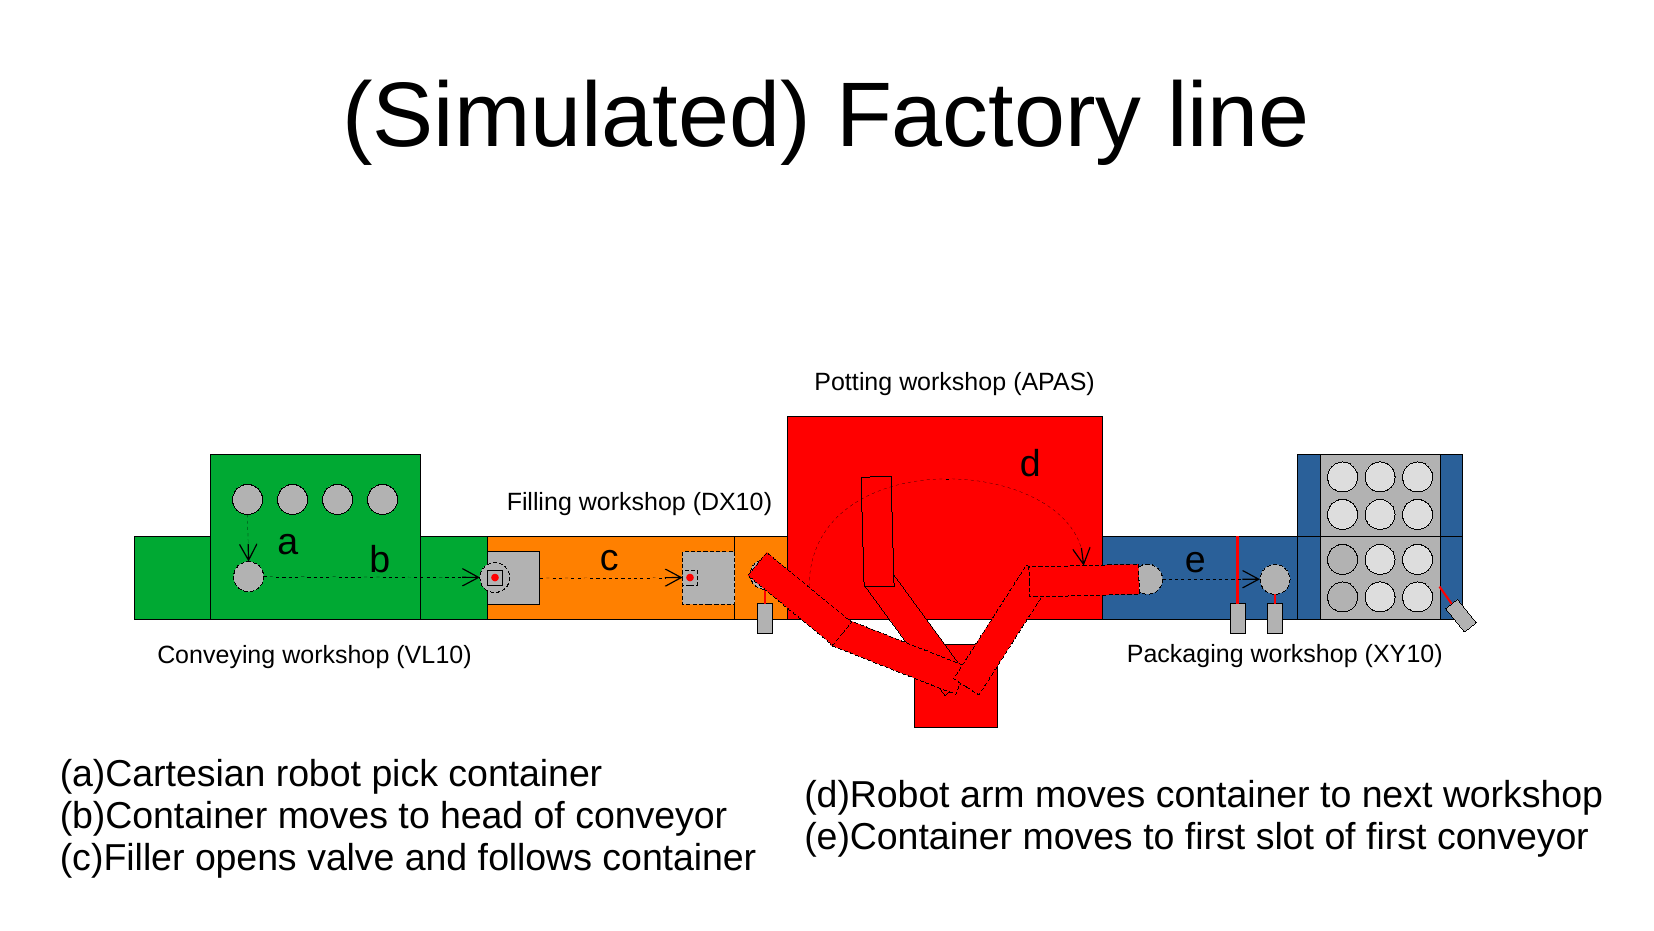

# (Simulated) Factory line
Potting workshop (APAS)
d
Filling workshop (DX10)
a
c
b
e
Packaging workshop (XY10)
Conveying workshop (VL10)
Cartesian robot pick container
Container moves to head of conveyor
Filler opens valve and follows container
Robot arm moves container to next workshop
Container moves to first slot of first conveyor